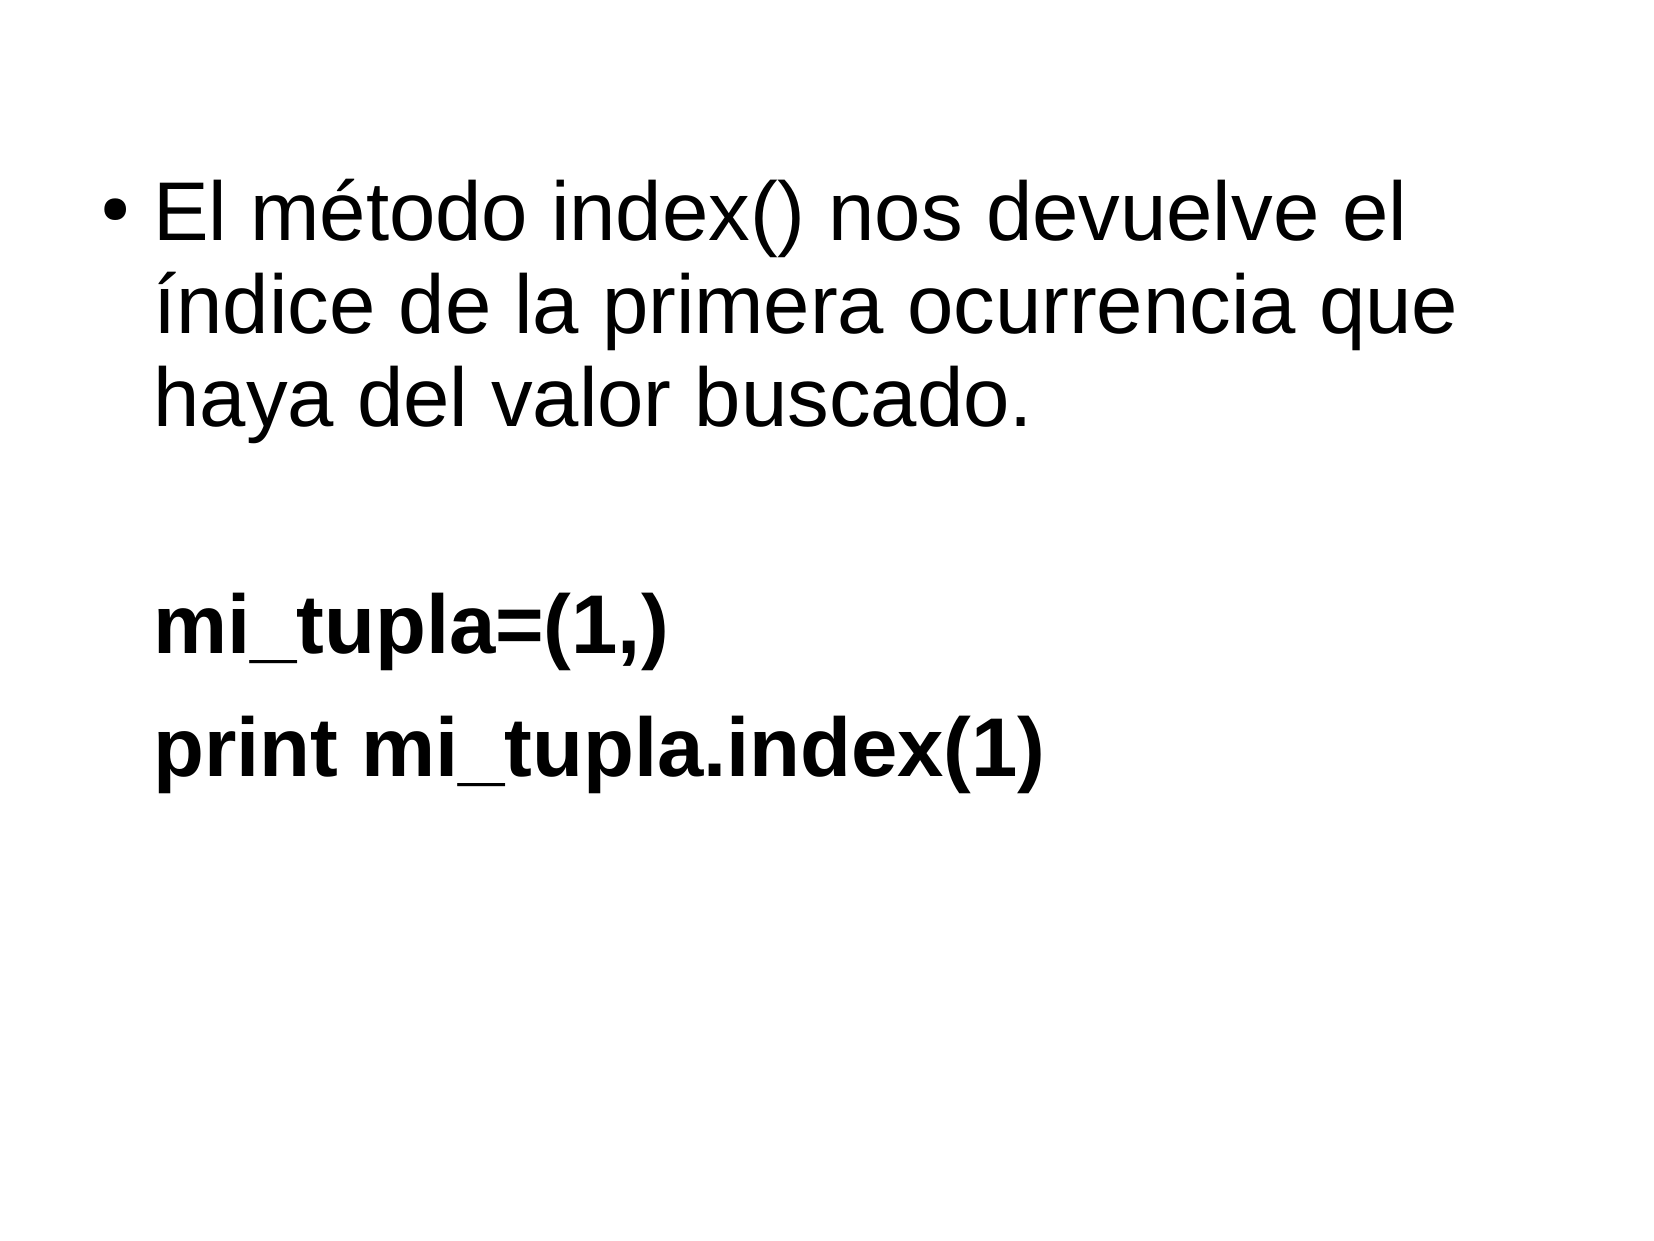

# El método index() nos devuelve el índice de la primera ocurrencia que haya del valor buscado.
mi_tupla=(1,)
print mi_tupla.index(1)